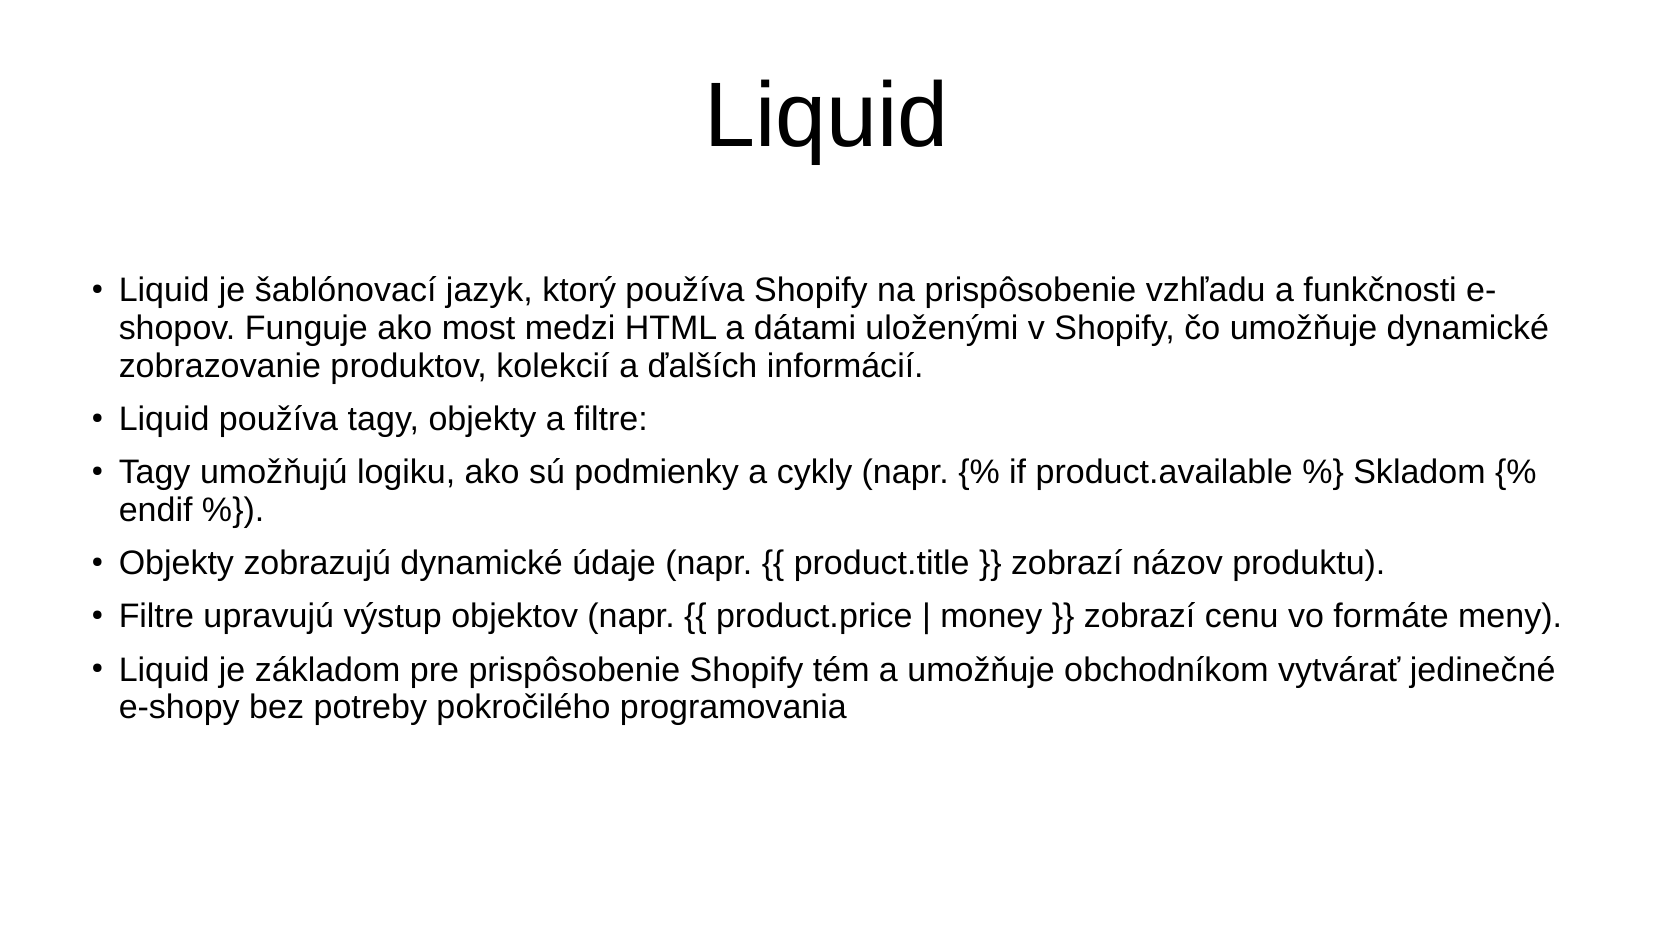

# Liquid
Liquid je šablónovací jazyk, ktorý používa Shopify na prispôsobenie vzhľadu a funkčnosti e-shopov. Funguje ako most medzi HTML a dátami uloženými v Shopify, čo umožňuje dynamické zobrazovanie produktov, kolekcií a ďalších informácií.
Liquid používa tagy, objekty a filtre:
Tagy umožňujú logiku, ako sú podmienky a cykly (napr. {% if product.available %} Skladom {% endif %}).
Objekty zobrazujú dynamické údaje (napr. {{ product.title }} zobrazí názov produktu).
Filtre upravujú výstup objektov (napr. {{ product.price | money }} zobrazí cenu vo formáte meny).
Liquid je základom pre prispôsobenie Shopify tém a umožňuje obchodníkom vytvárať jedinečné e-shopy bez potreby pokročilého programovania